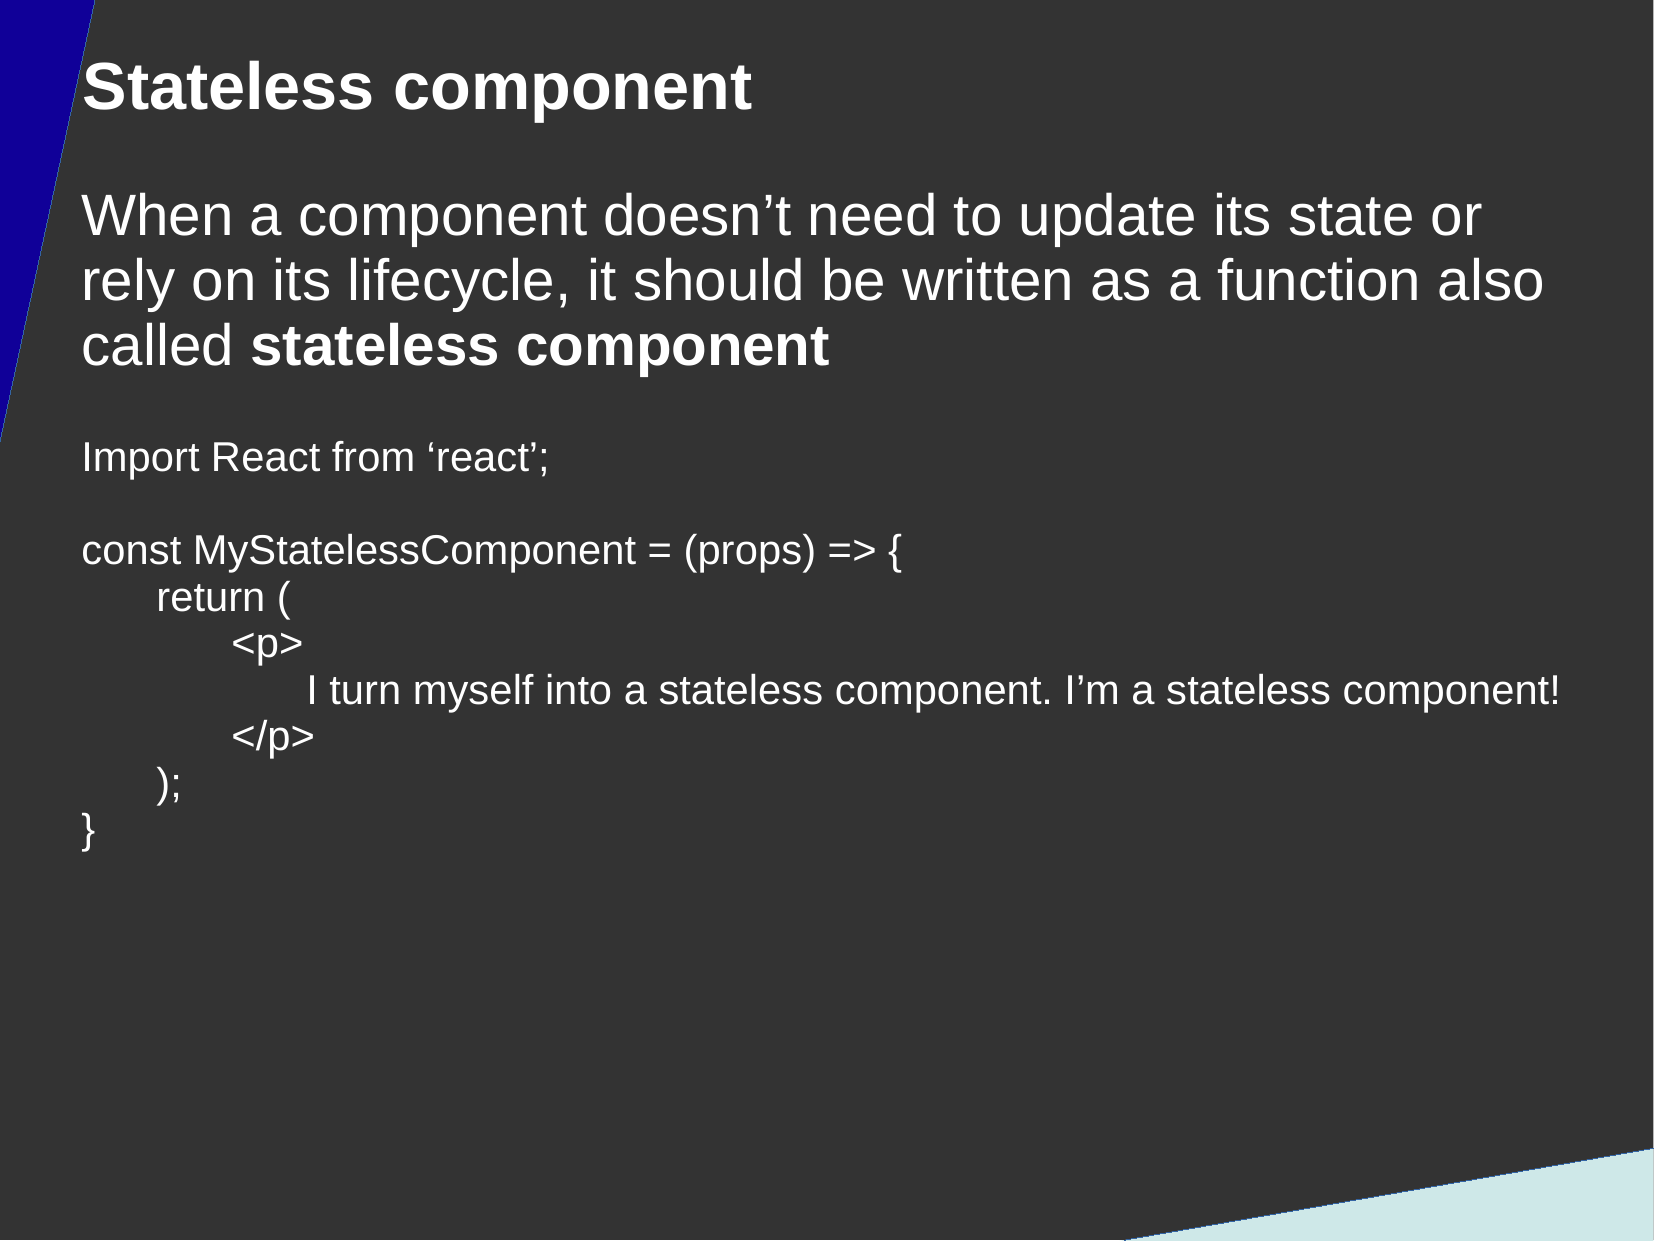

# Stateless component
When a component doesn’t need to update its state or rely on its lifecycle, it should be written as a function also called stateless component
Import React from ‘react’;
const MyStatelessComponent = (props) => {
	return (
 		<p>
			I turn myself into a stateless component. I’m a stateless component!
		</p>
 	);
}